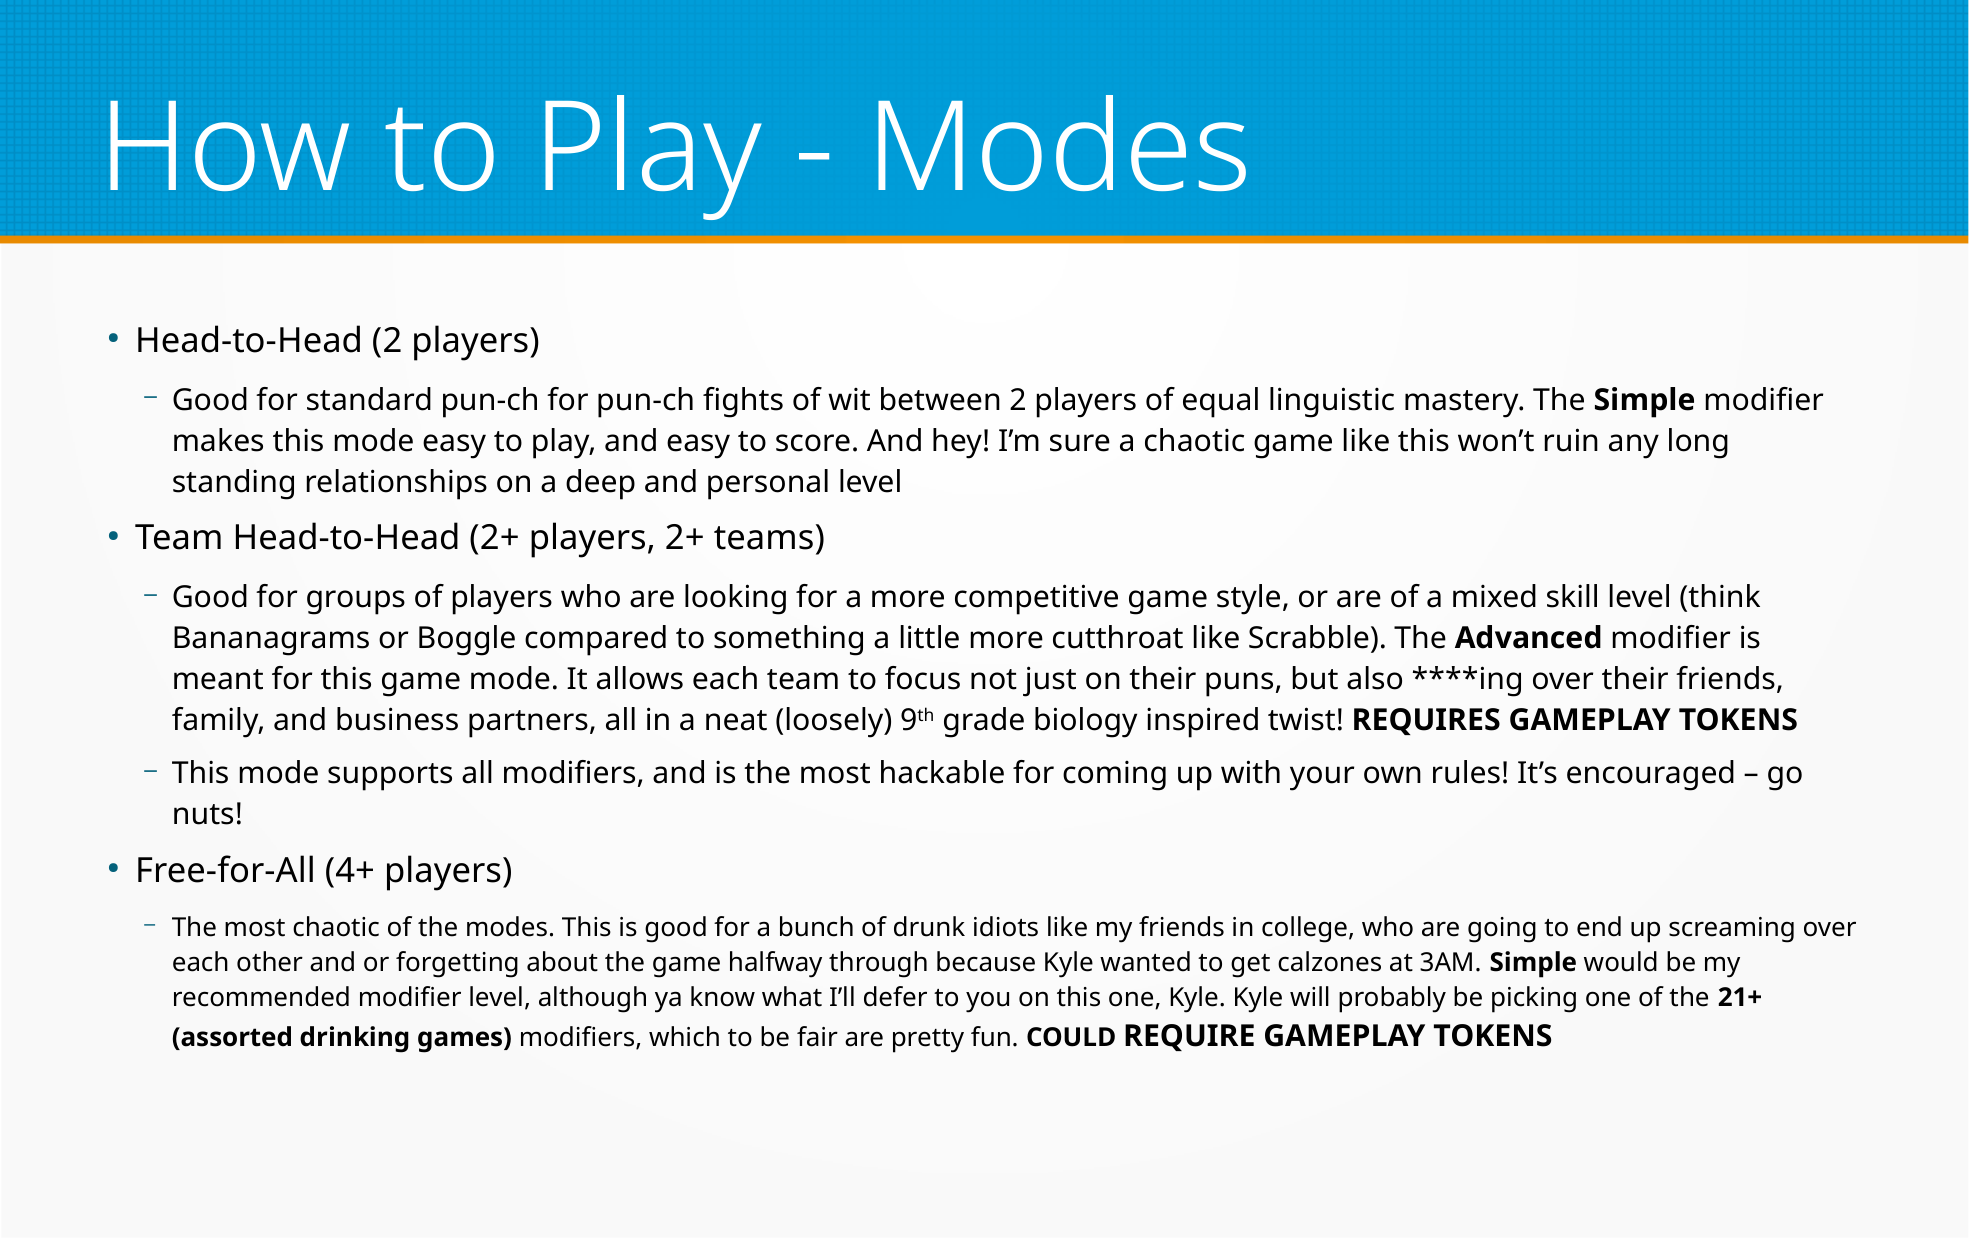

# How to Play - Modes
Head-to-Head (2 players)
Good for standard pun-ch for pun-ch fights of wit between 2 players of equal linguistic mastery. The Simple modifier makes this mode easy to play, and easy to score. And hey! I’m sure a chaotic game like this won’t ruin any long standing relationships on a deep and personal level
Team Head-to-Head (2+ players, 2+ teams)
Good for groups of players who are looking for a more competitive game style, or are of a mixed skill level (think Bananagrams or Boggle compared to something a little more cutthroat like Scrabble). The Advanced modifier is meant for this game mode. It allows each team to focus not just on their puns, but also ****ing over their friends, family, and business partners, all in a neat (loosely) 9th grade biology inspired twist! REQUIRES GAMEPLAY TOKENS
This mode supports all modifiers, and is the most hackable for coming up with your own rules! It’s encouraged – go nuts!
Free-for-All (4+ players)
The most chaotic of the modes. This is good for a bunch of drunk idiots like my friends in college, who are going to end up screaming over each other and or forgetting about the game halfway through because Kyle wanted to get calzones at 3AM. Simple would be my recommended modifier level, although ya know what I’ll defer to you on this one, Kyle. Kyle will probably be picking one of the 21+ (assorted drinking games) modifiers, which to be fair are pretty fun. COULD REQUIRE GAMEPLAY TOKENS